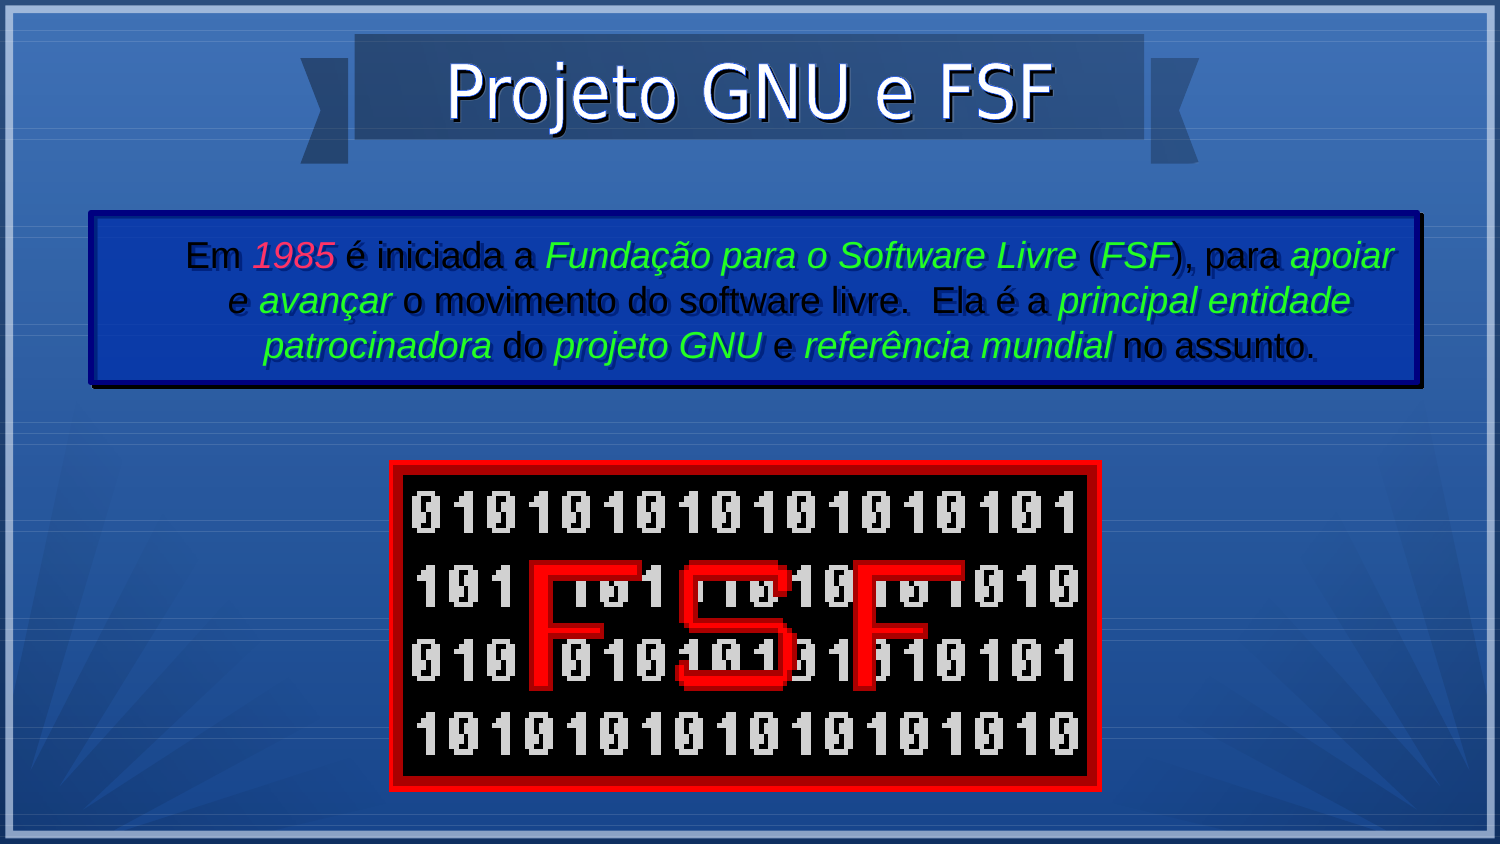

# Projeto GNU e FSF
Em 1985 é iniciada a Fundação para o Software Livre (FSF), para apoiar e avançar o movimento do software livre. Ela é a principal entidade patrocinadora do projeto GNU e referência mundial no assunto.